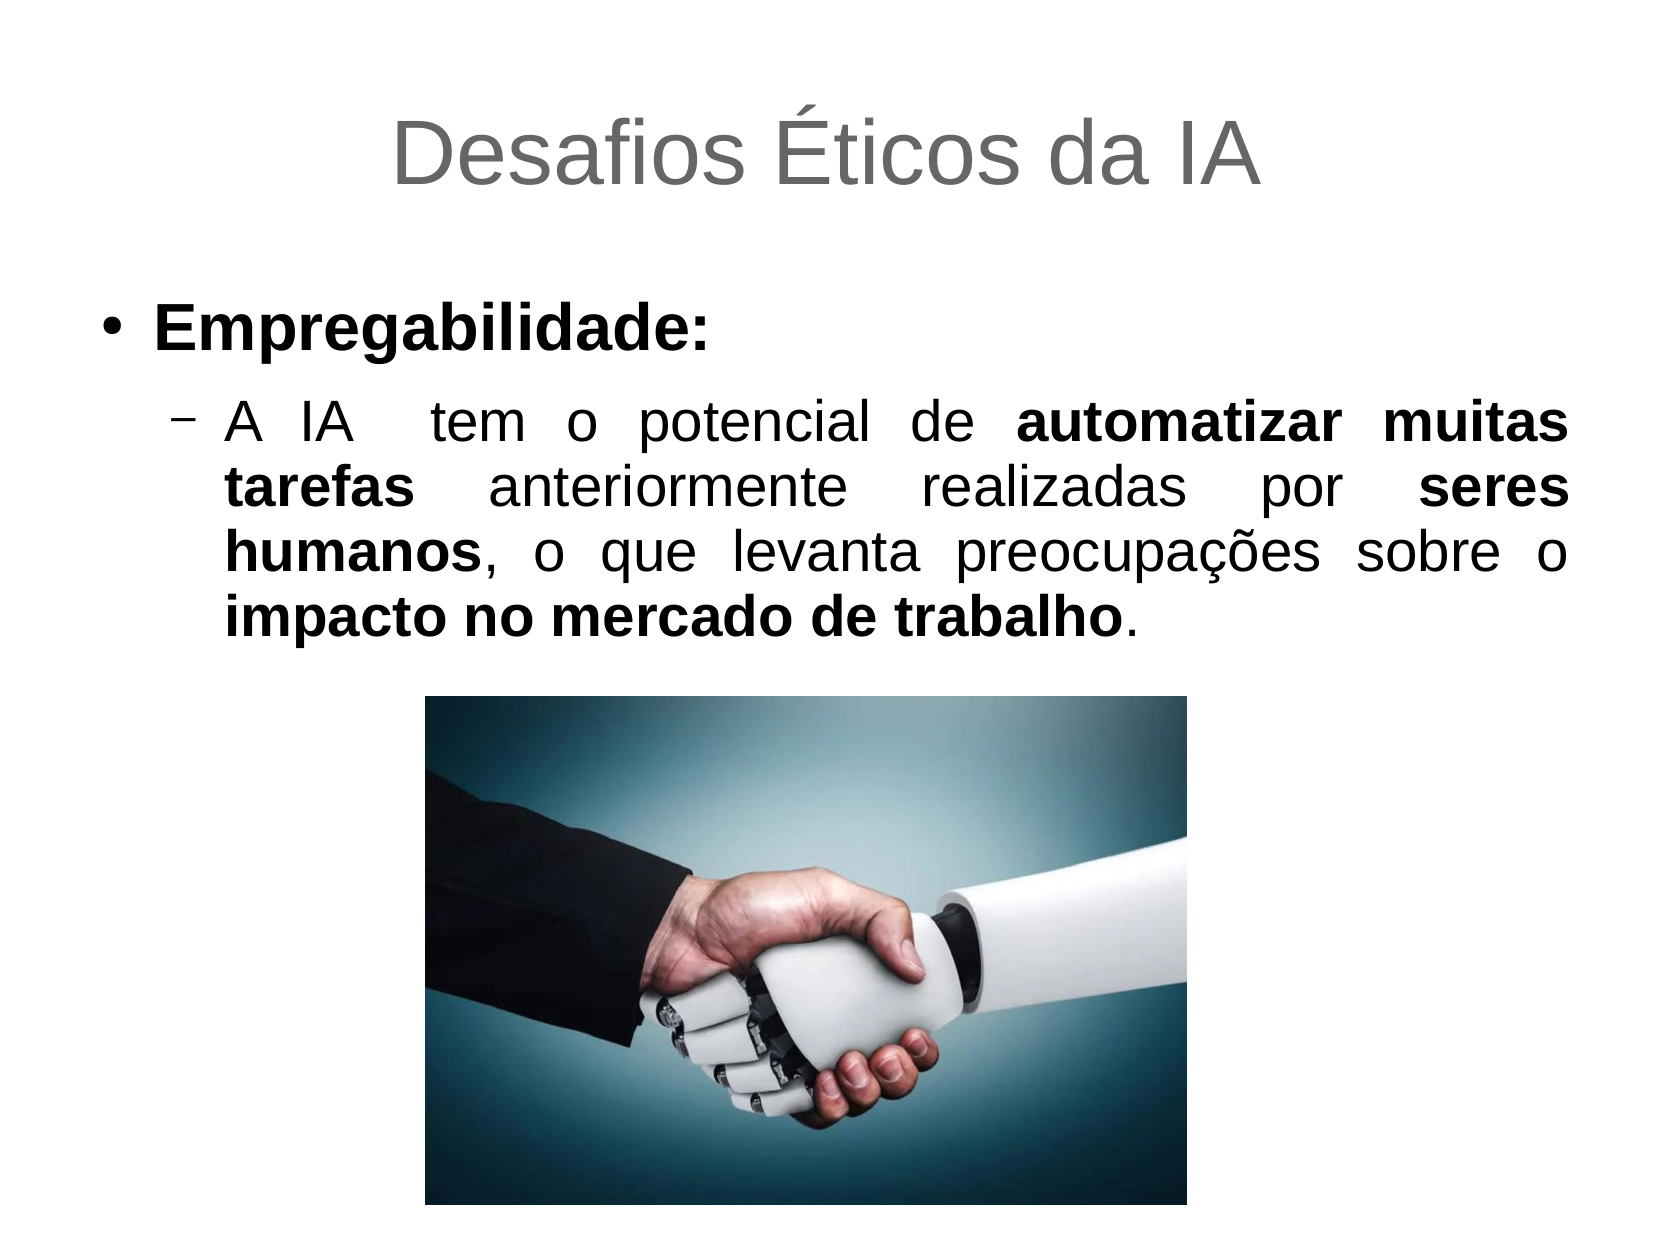

# Desafios Éticos da IA
Empregabilidade:
A IA tem o potencial de automatizar muitas tarefas anteriormente realizadas por seres humanos, o que levanta preocupações sobre o impacto no mercado de trabalho.